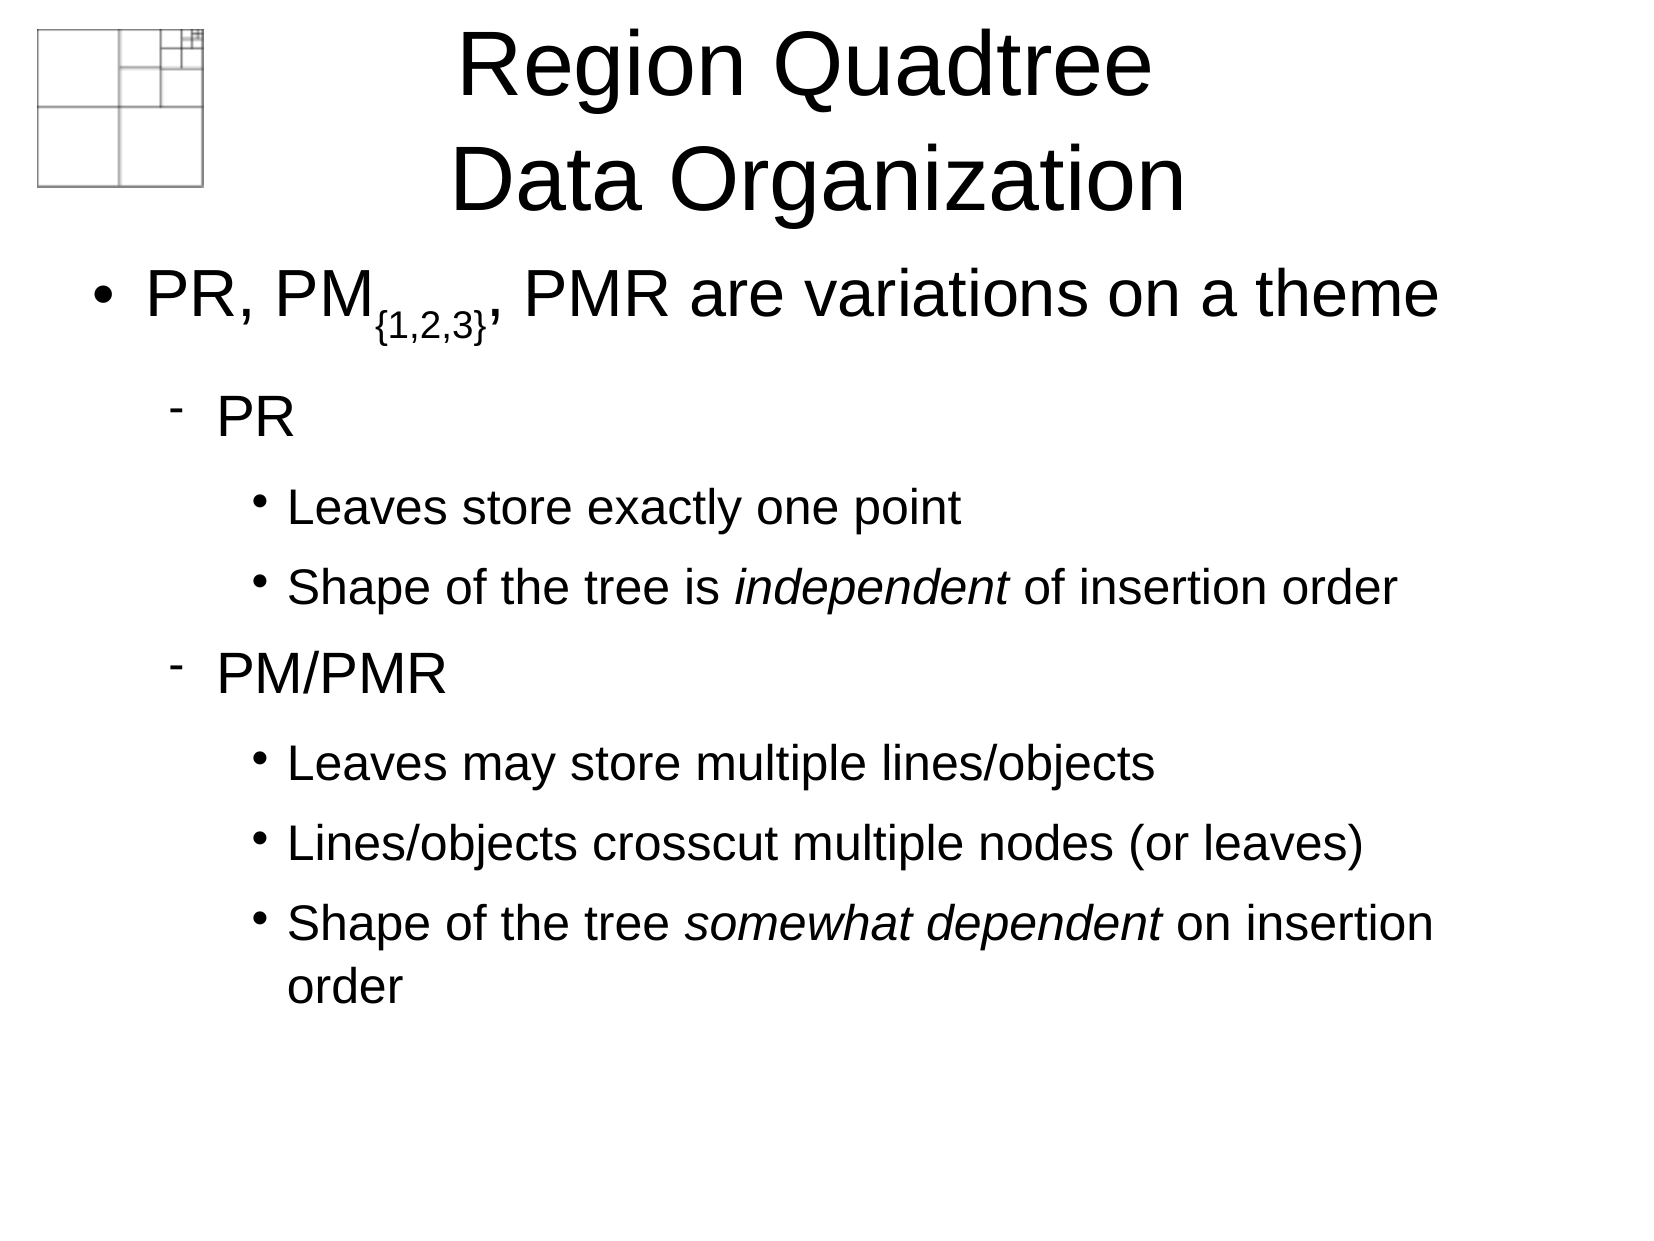

# Region Quadtree Data Organization
PR, PM{1,2,3}, PMR are variations on a theme
PR
Leaves store exactly one point
Shape of the tree is independent of insertion order
PM/PMR
Leaves may store multiple lines/objects
Lines/objects crosscut multiple nodes (or leaves)‏
Shape of the tree somewhat dependent on insertion order